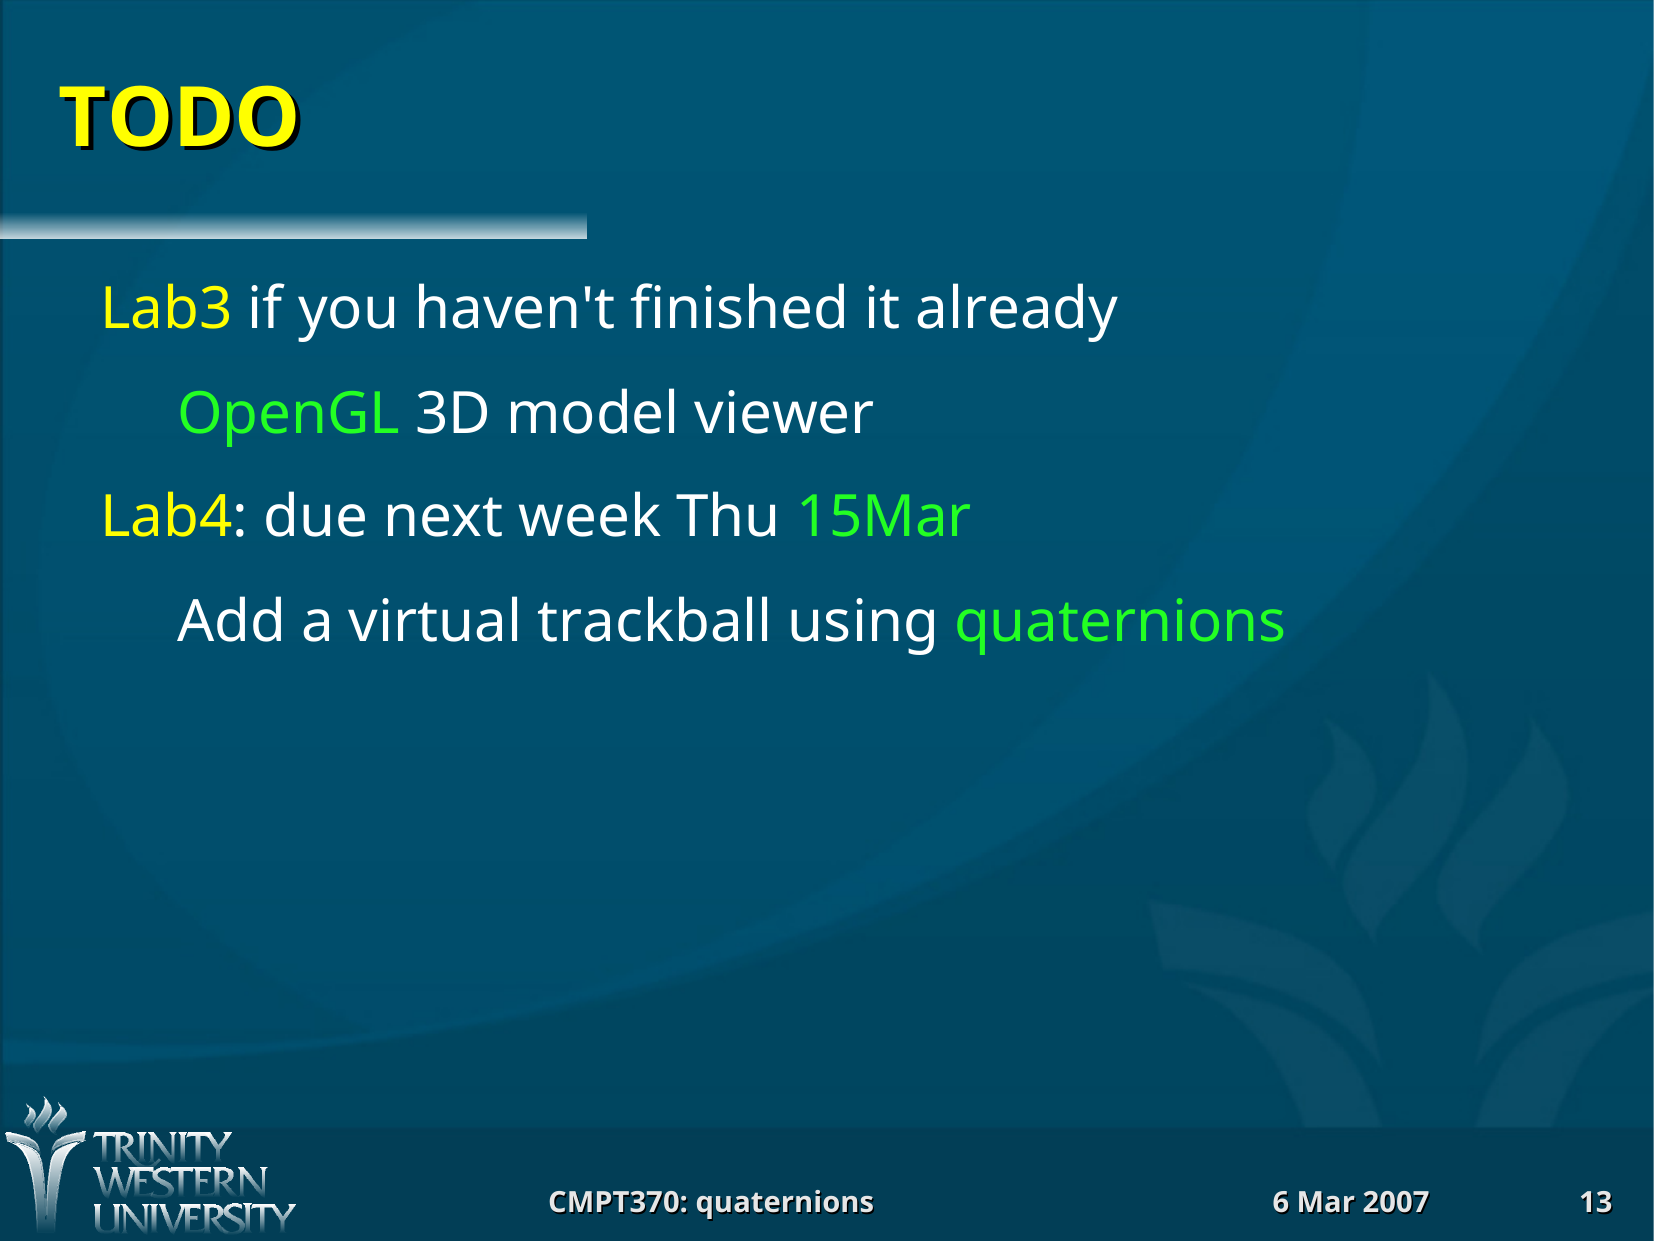

# TODO
Lab3 if you haven't finished it already
OpenGL 3D model viewer
Lab4: due next week Thu 15Mar
Add a virtual trackball using quaternions
CMPT370: quaternions
6 Mar 2007
13